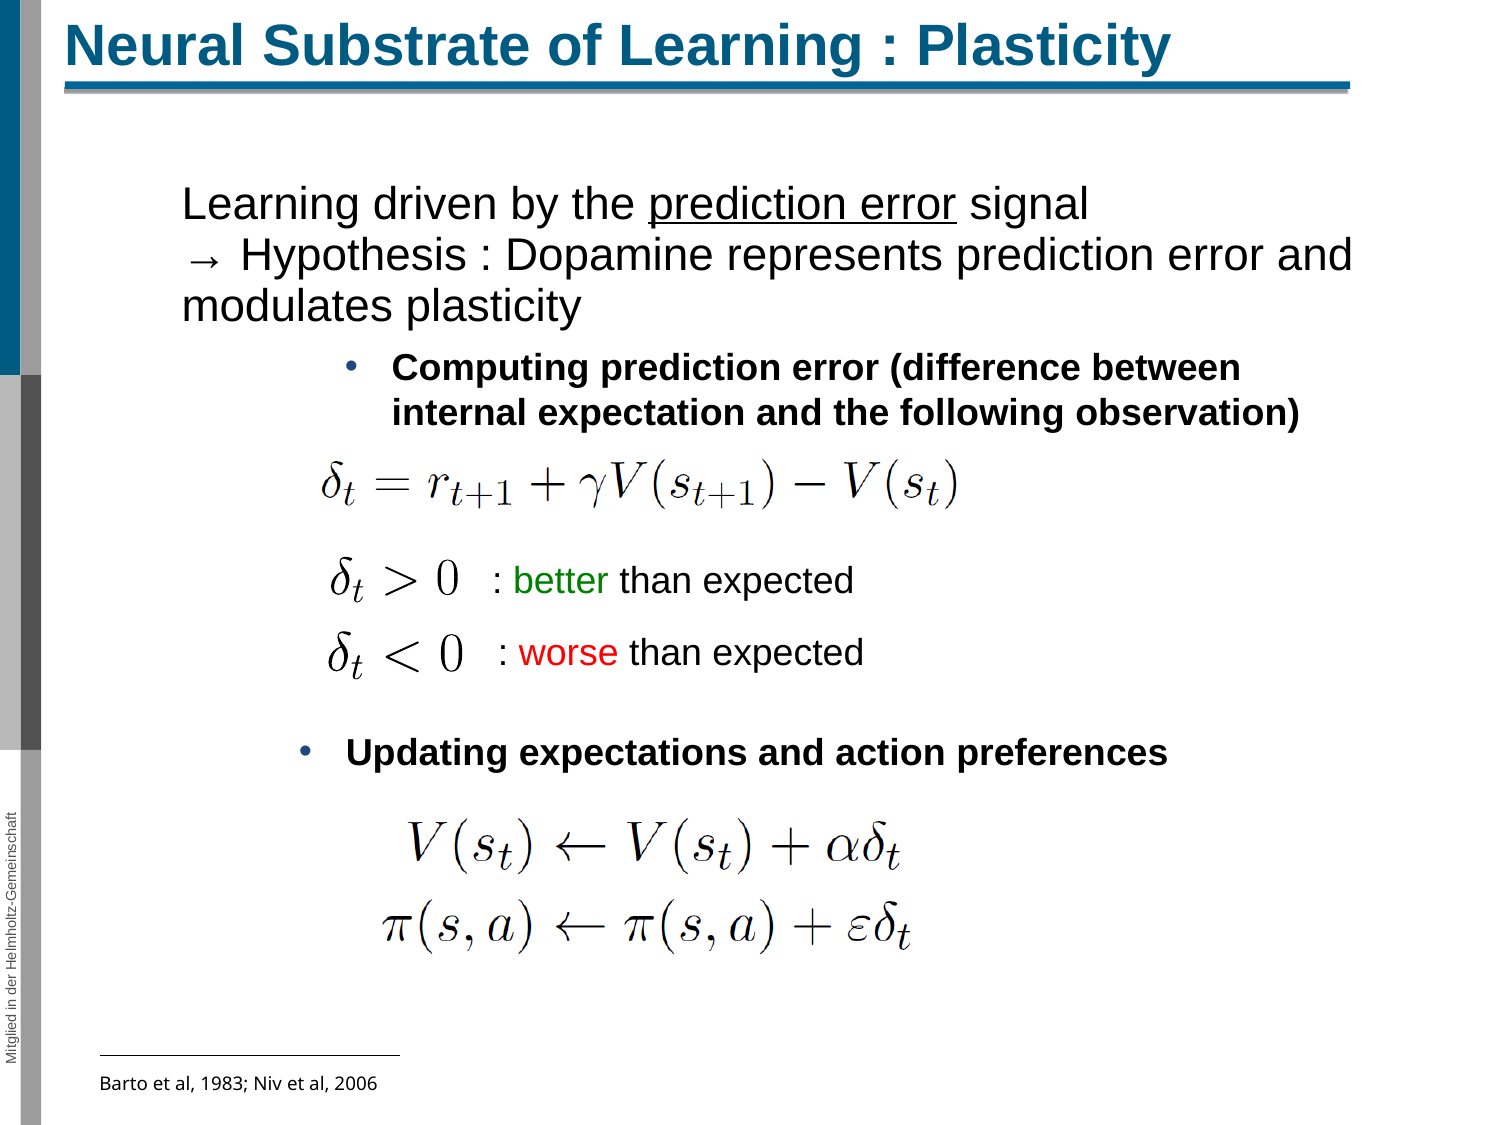

Neural Substrate of Learning : Plasticity
Learning driven by the prediction error signal
→ Hypothesis : Dopamine represents prediction error and
modulates plasticity
Computing prediction error (difference between
internal expectation and the following observation)
: better than expected
: worse than expected
Updating expectations and action preferences
Barto et al, 1983; Niv et al, 2006